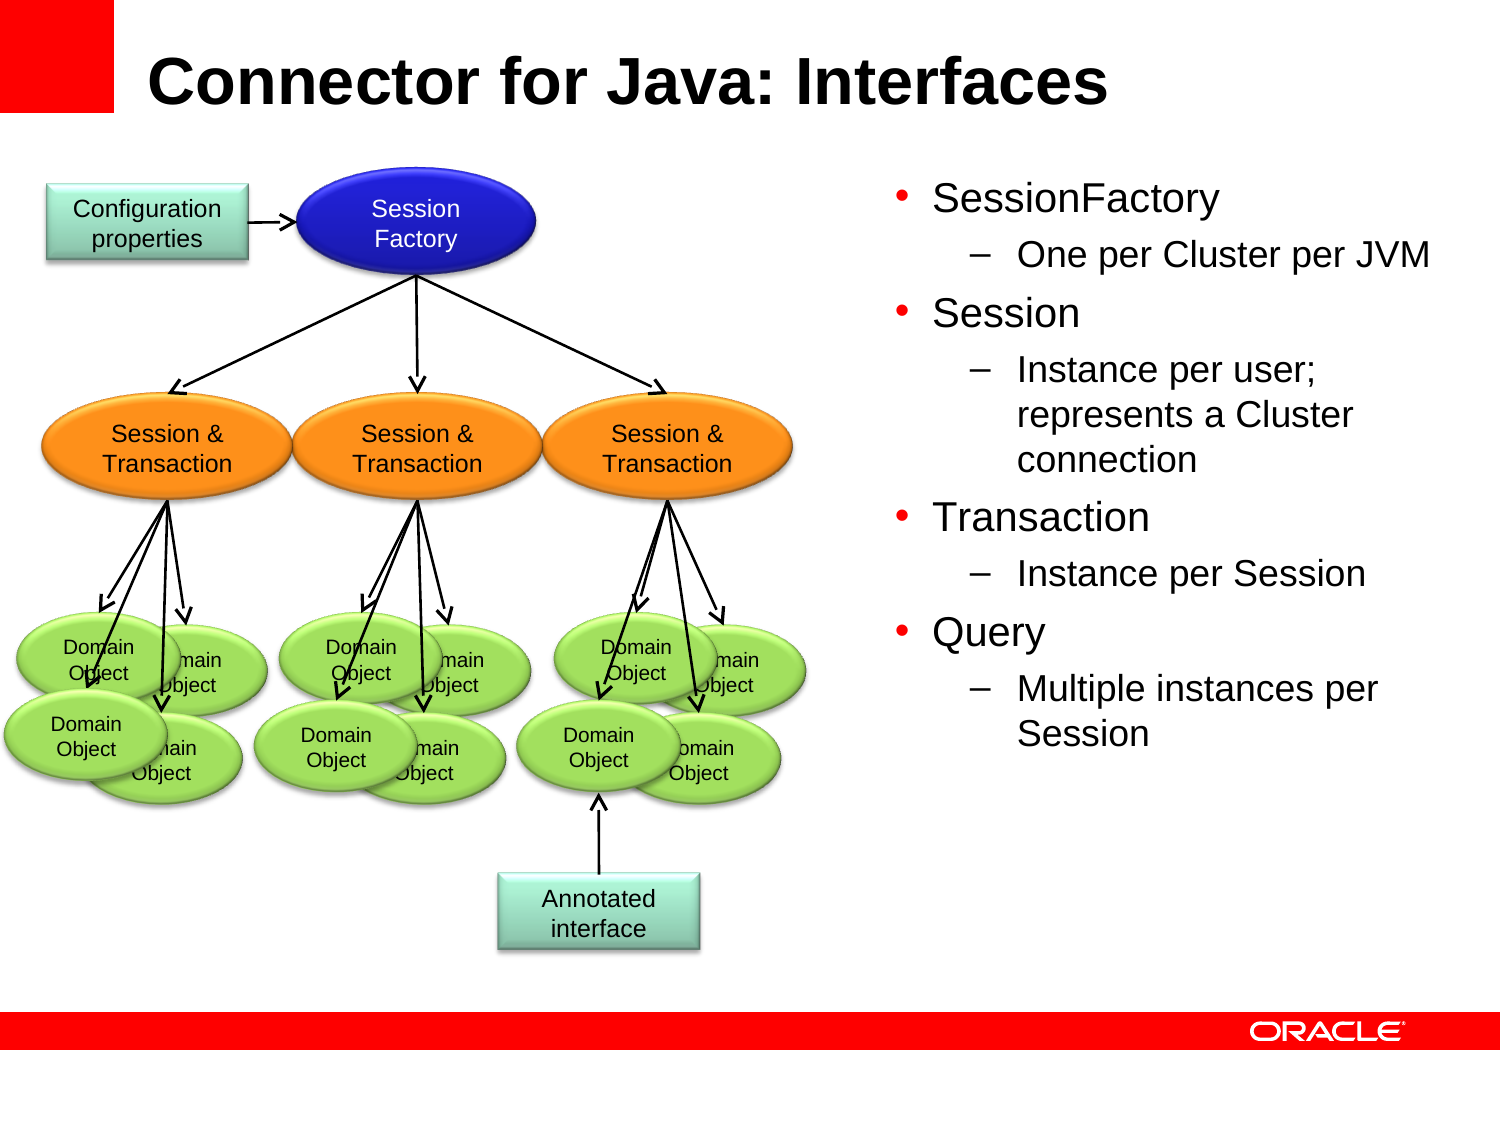

# Connector for Java: Interfaces
Session Factory
Configuration
properties
Session & Transaction
Session & Transaction
Session & Transaction
Domain
Object
Domain
Object
Domain
Object
Domain
Object
Domain
Object
Domain
Object
Domain
Object
Domain
Object
Domain
Object
Domain
Object
Domain
Object
Domain
Object
Annotated interface
SessionFactory
One per Cluster per JVM
Session
Instance per user; represents a Cluster connection
Transaction
Instance per Session
Query
Multiple instances per Session